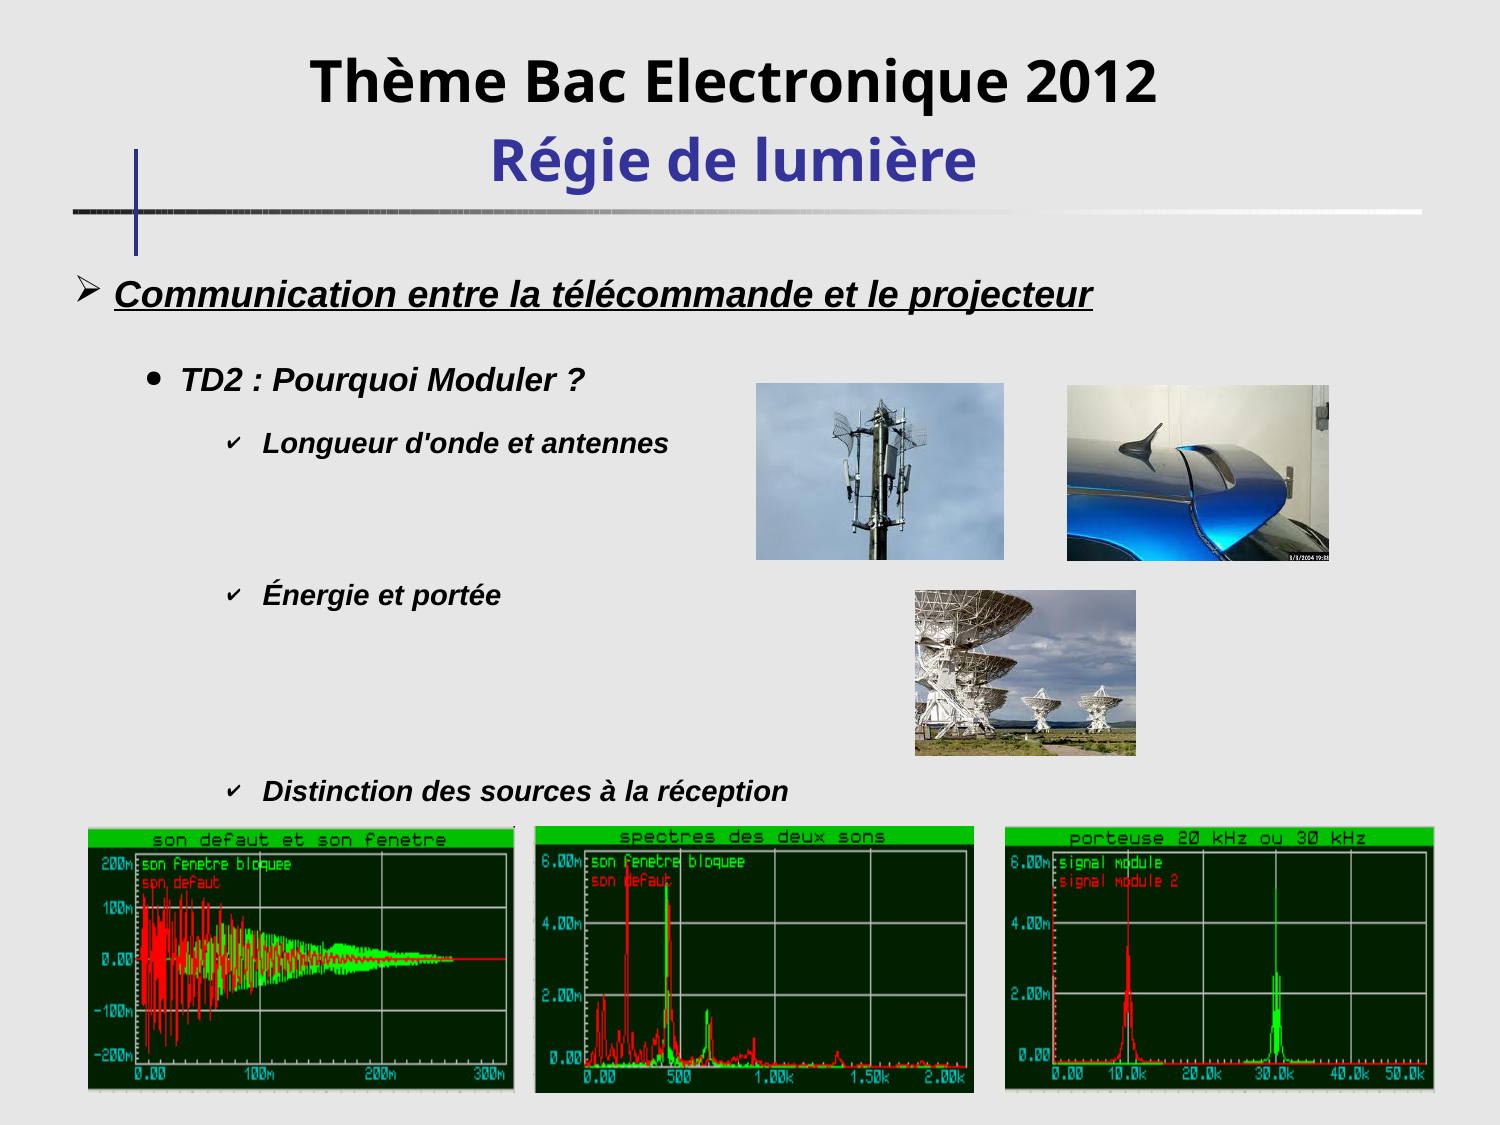

Thème Bac Electronique 2012
Régie de lumière
 Communication entre la télécommande et le projecteur
TD2 : Pourquoi Moduler ?
Longueur d'onde et antennes
Énergie et portée
Distinction des sources à la réception